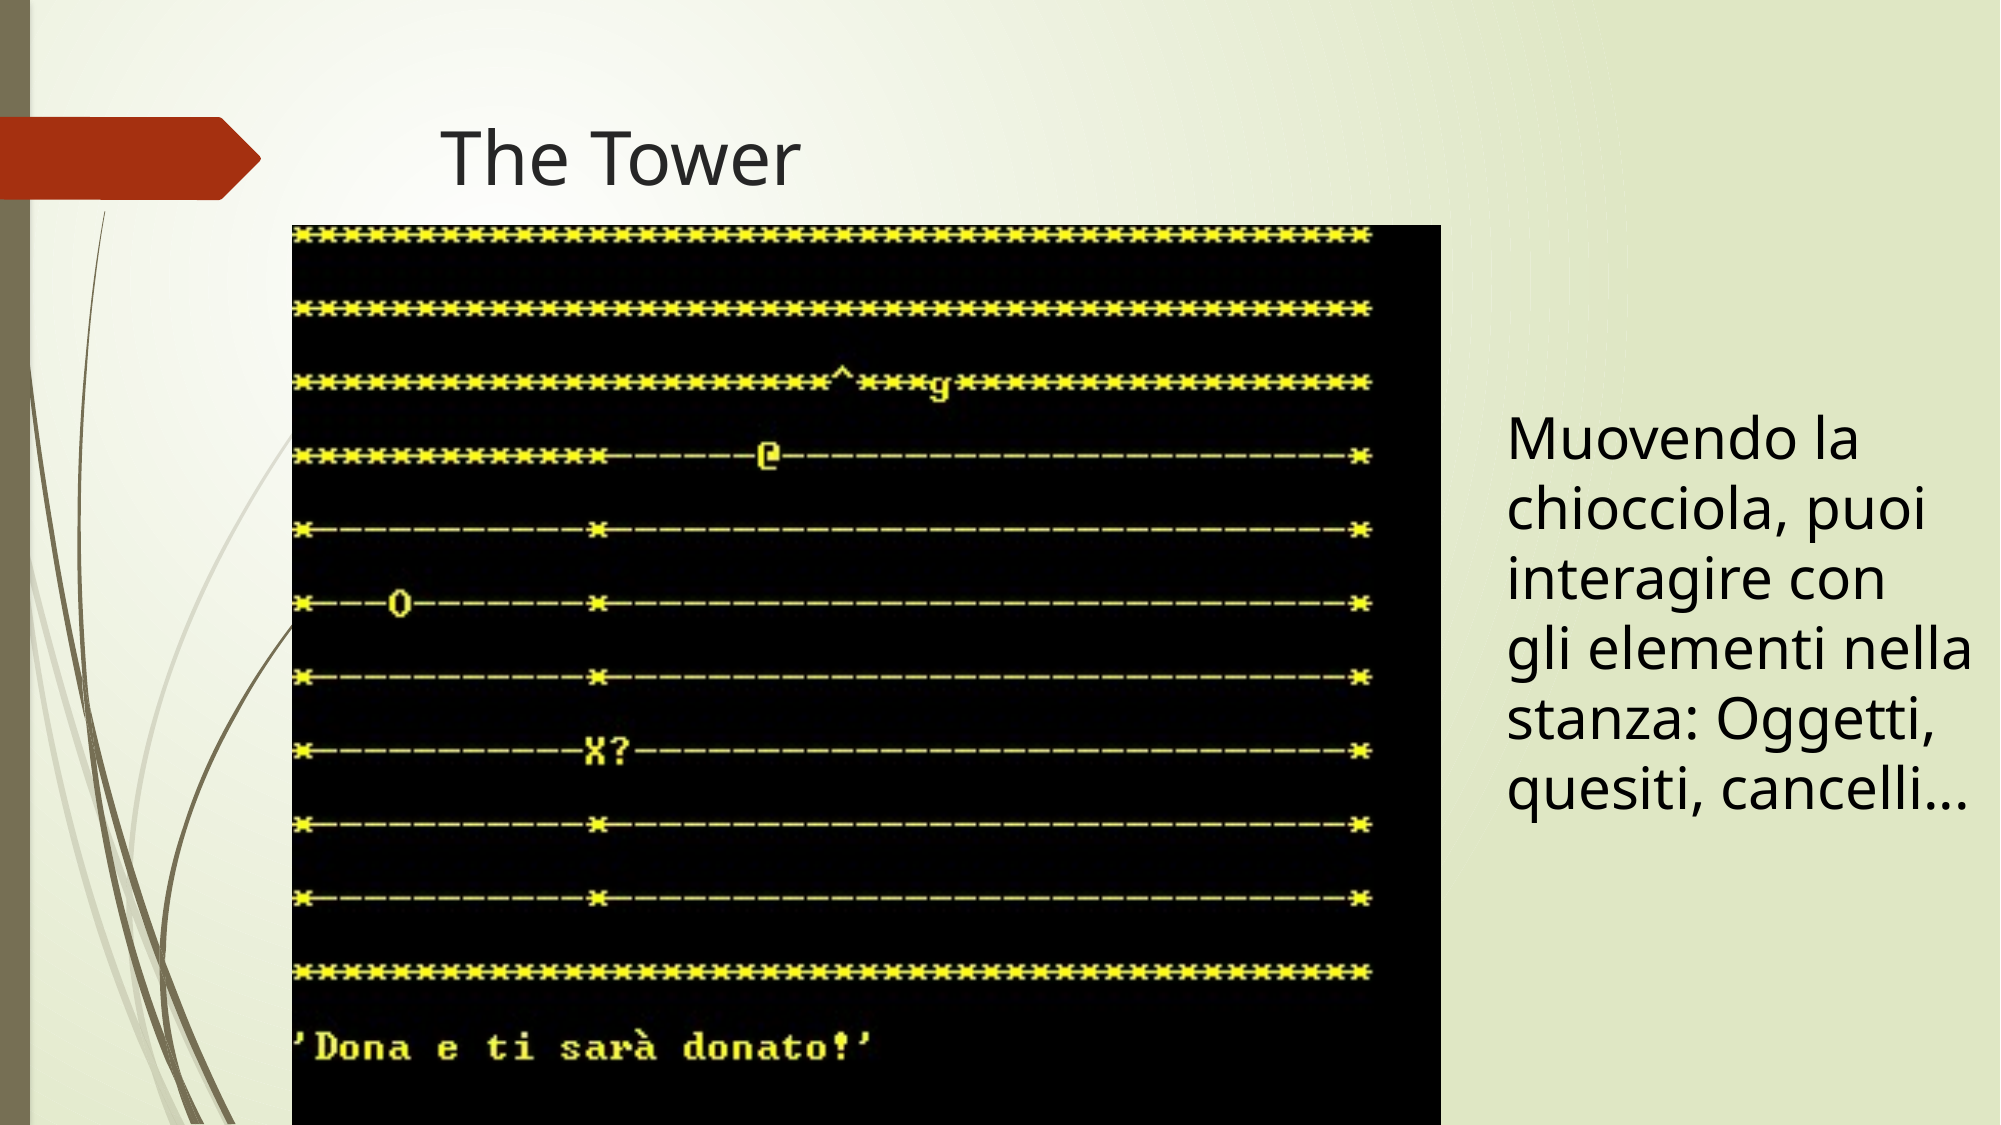

# The Tower
Muovendo la
chiocciola, puoi
interagire con
gli elementi nella
stanza: Oggetti,
quesiti, cancelli...